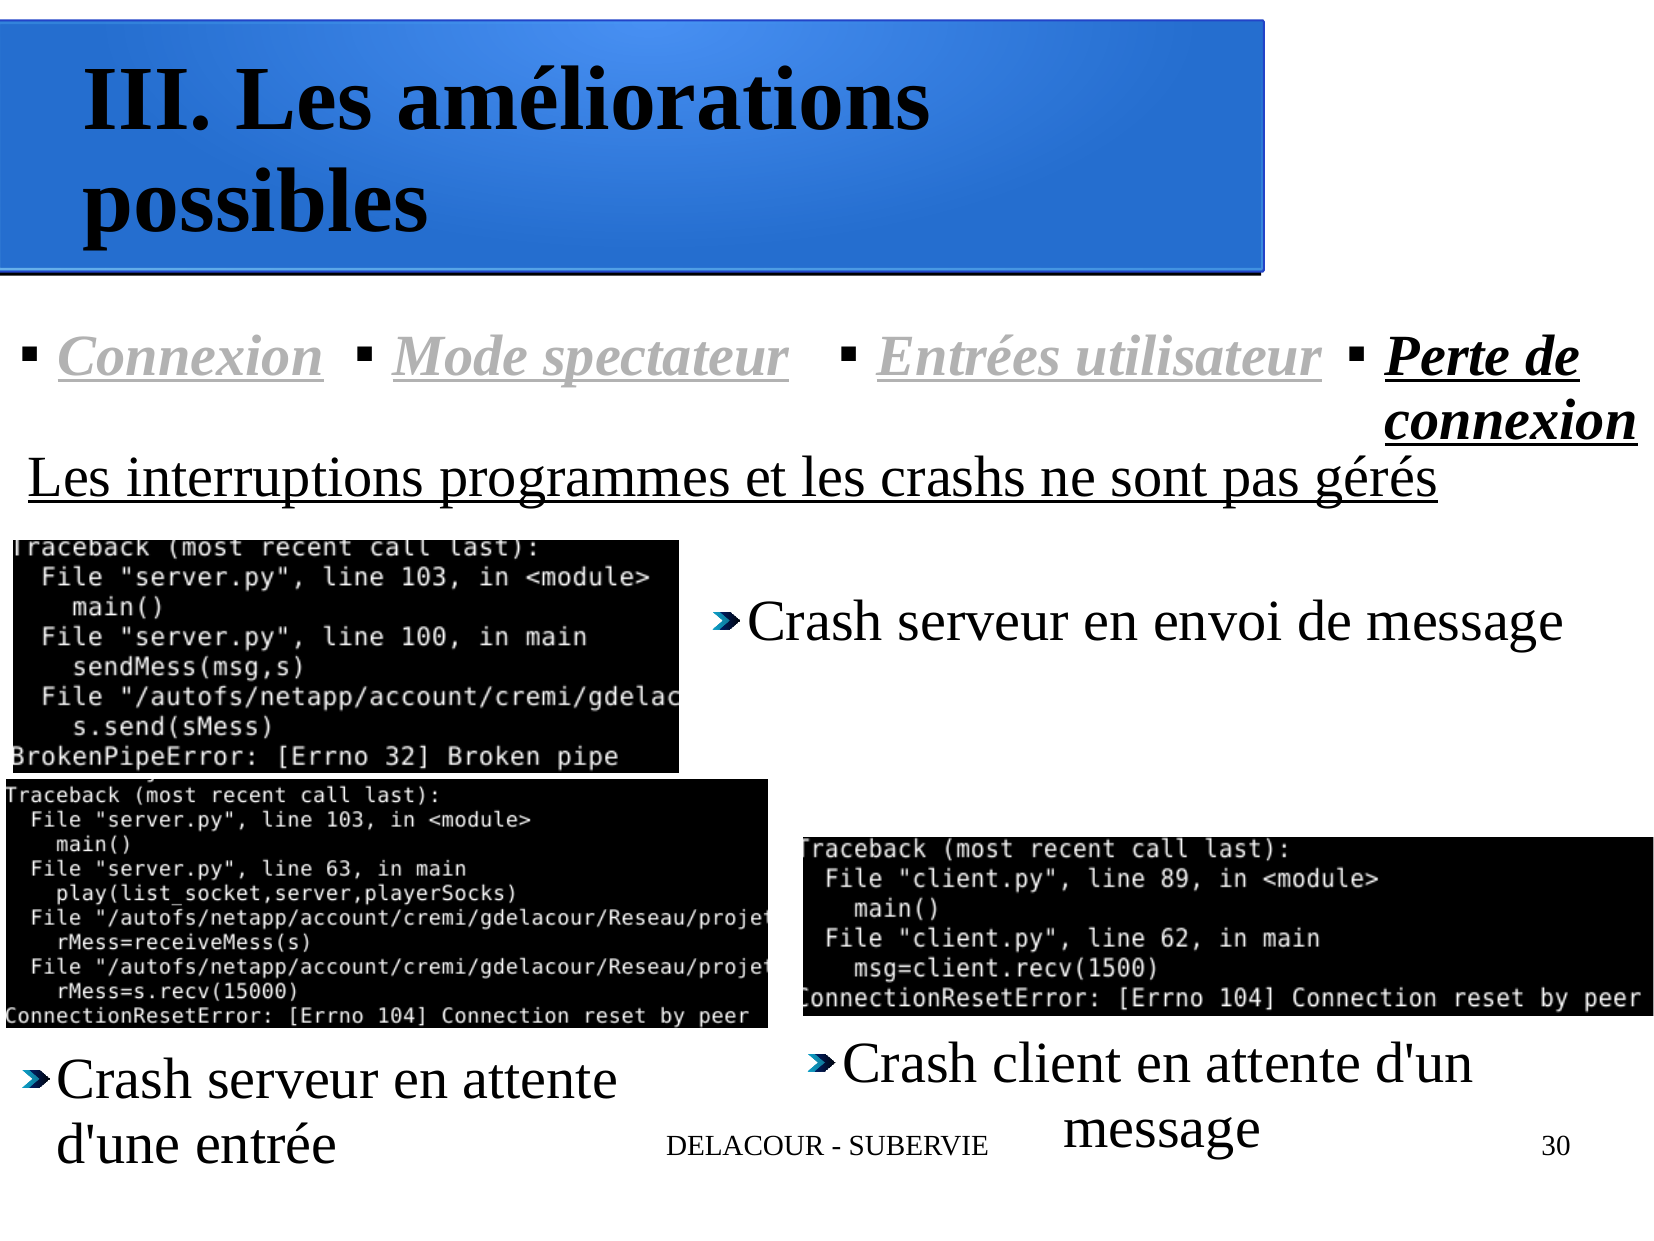

# III. Les améliorations possibles
Perte de connexion
Connexion
Mode spectateur
Entrées utilisateur
Les interruptions programmes et les crashs ne sont pas gérés
Crash serveur en envoi de message
Crash client en attente d'un 					message
Crash serveur en attente d'une entrée
DELACOUR - SUBERVIE
30